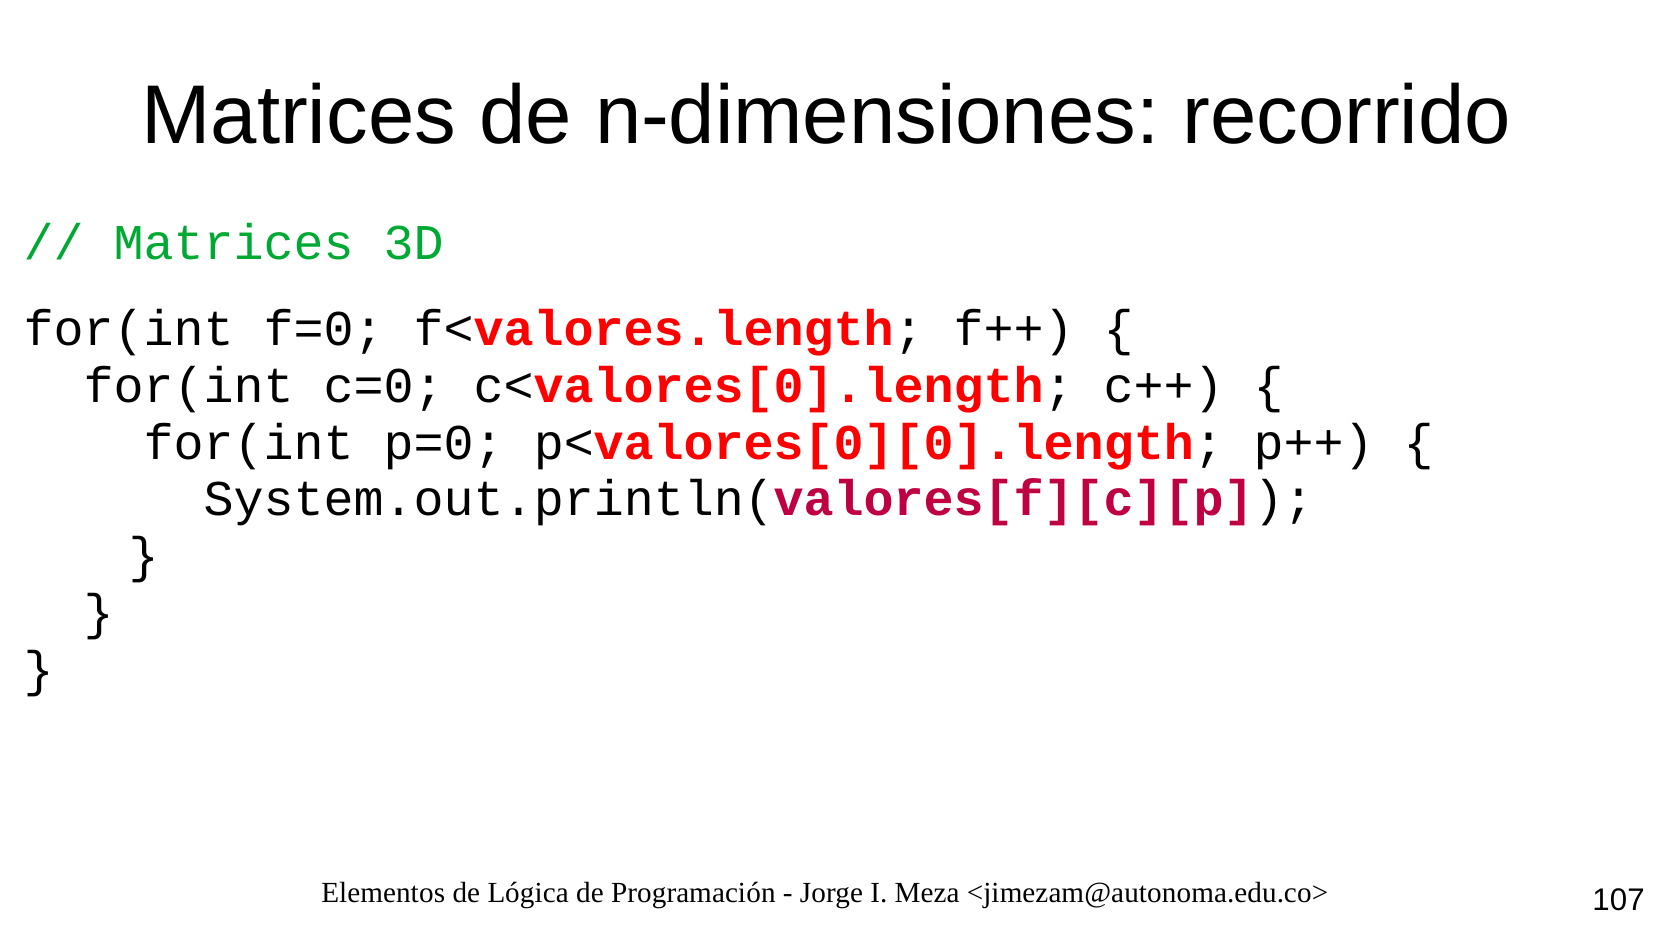

# Matrices de n-dimensiones: recorrido
// Matrices 3D
for(int f=0; f<valores.length; f++) {
 for(int c=0; c<valores[0].length; c++) {
 for(int p=0; p<valores[0][0].length; p++) {
 System.out.println(valores[f][c][p]);
	 }
 }
}
Elementos de Lógica de Programación - Jorge I. Meza <jimezam@autonoma.edu.co>